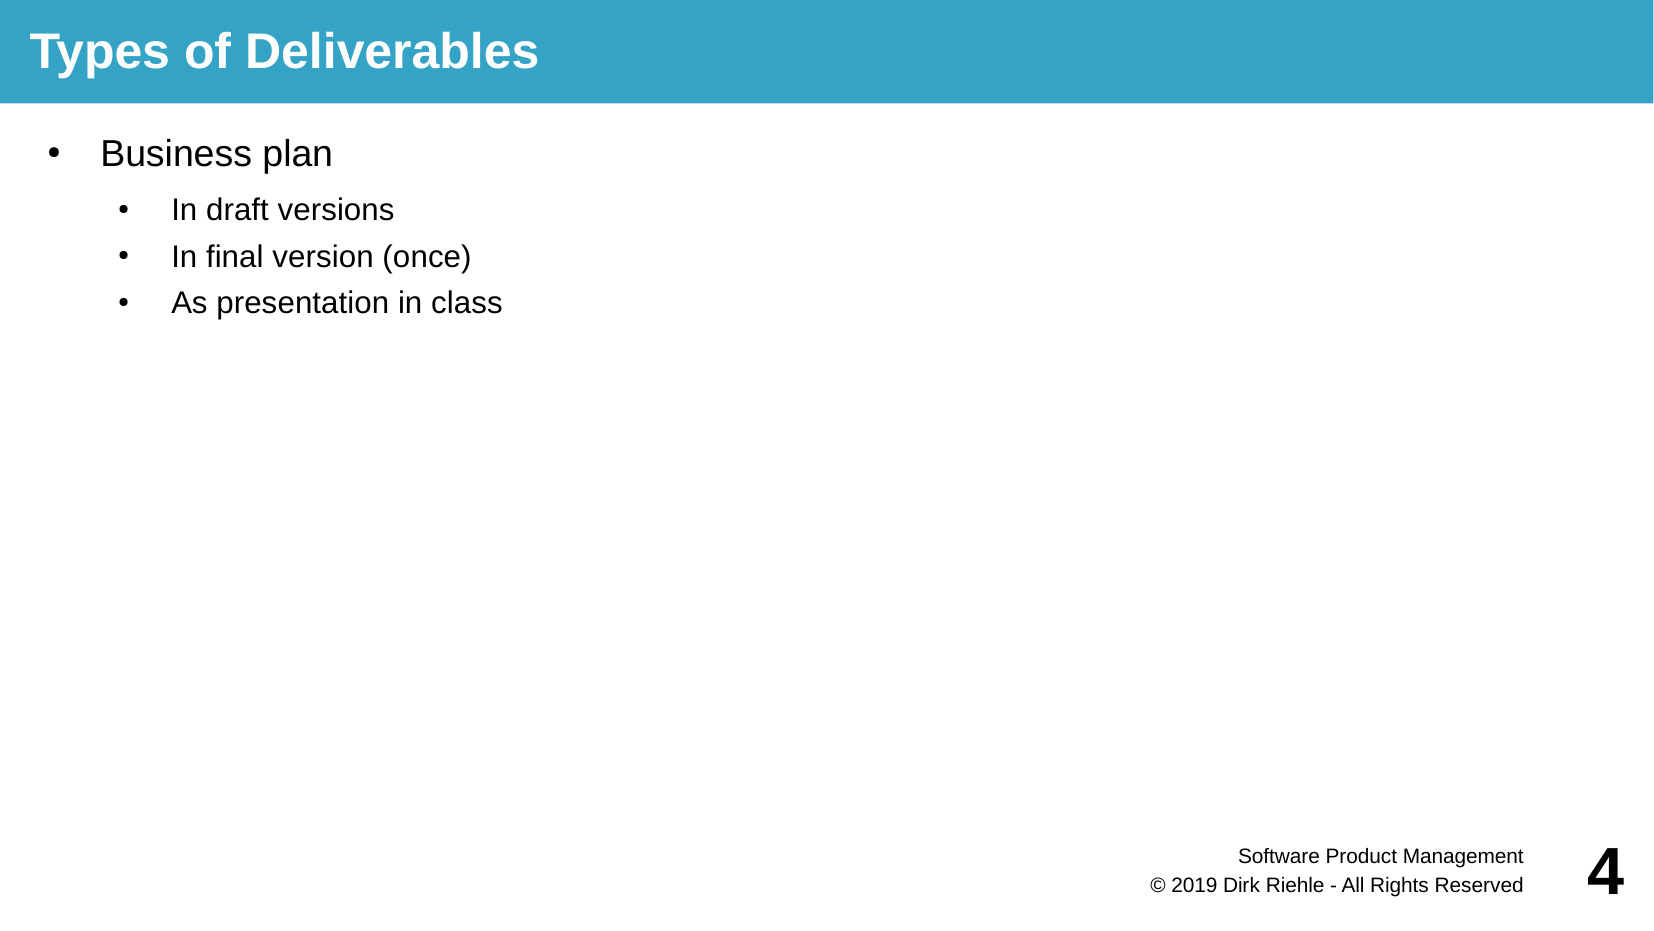

# Types of Deliverables
Business plan
In draft versions
In final version (once)
As presentation in class
Software Product Management
4
© 2019 Dirk Riehle - All Rights Reserved